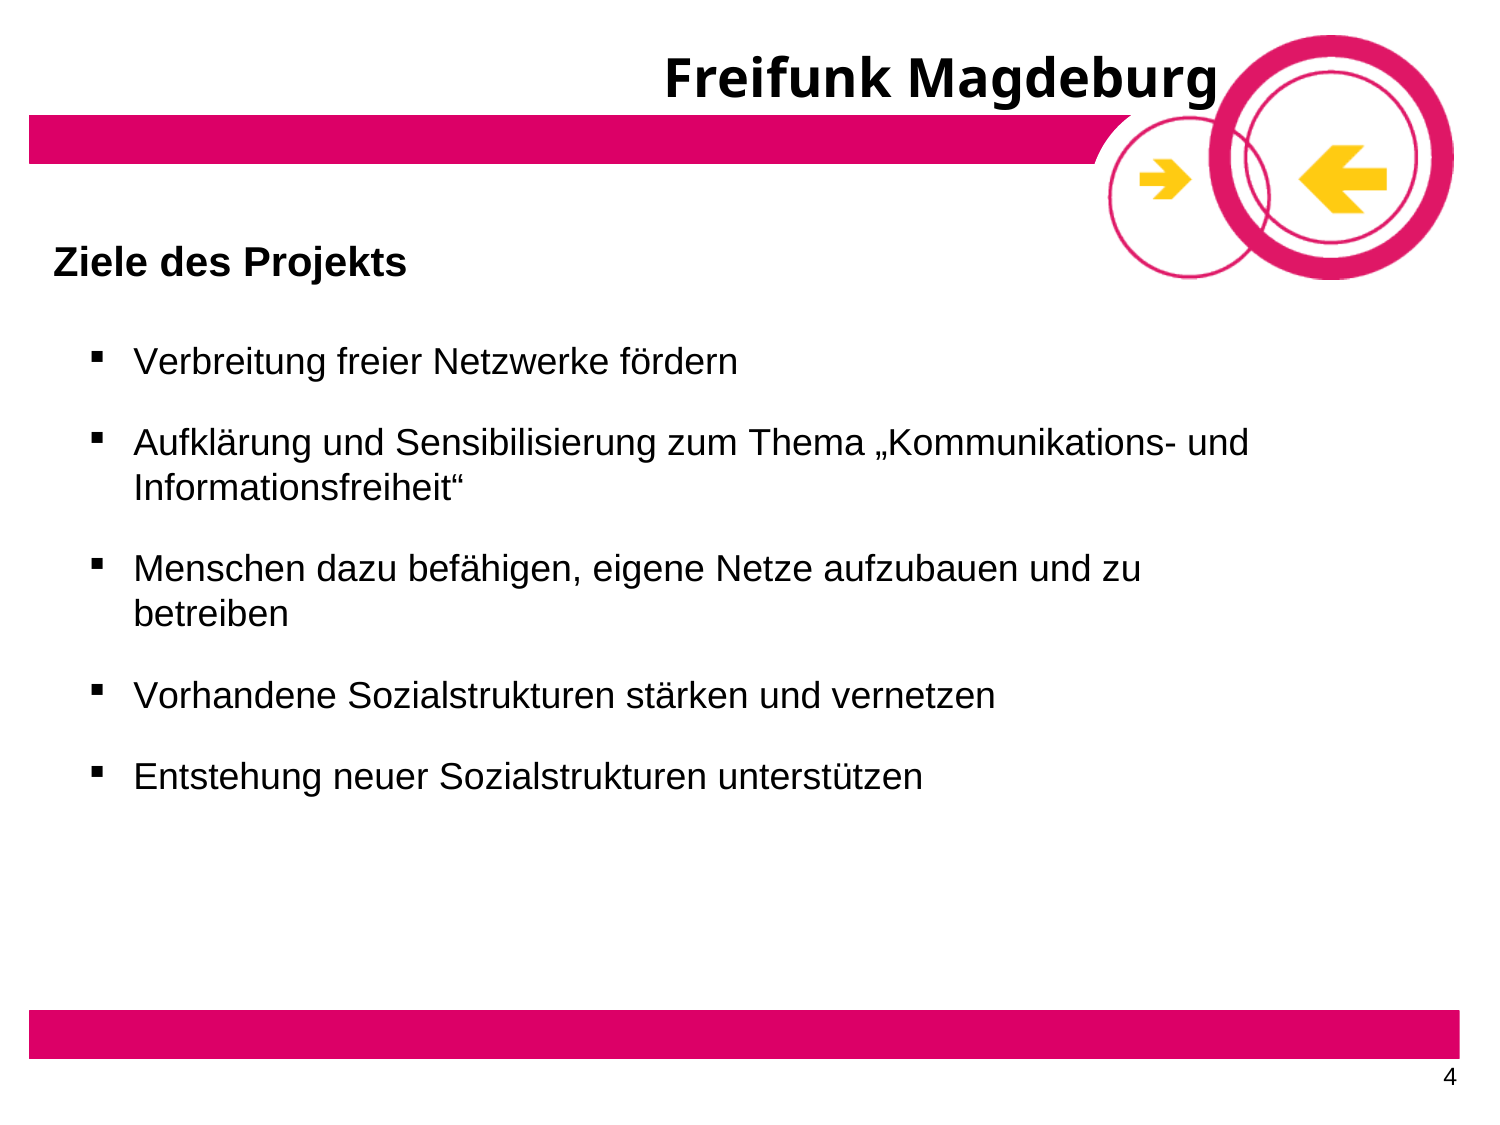

Ziele des Projekts
Verbreitung freier Netzwerke fördern
Aufklärung und Sensibilisierung zum Thema „Kommunikations- und Informationsfreiheit“
Menschen dazu befähigen, eigene Netze aufzubauen und zu betreiben
Vorhandene Sozialstrukturen stärken und vernetzen
Entstehung neuer Sozialstrukturen unterstützen
4